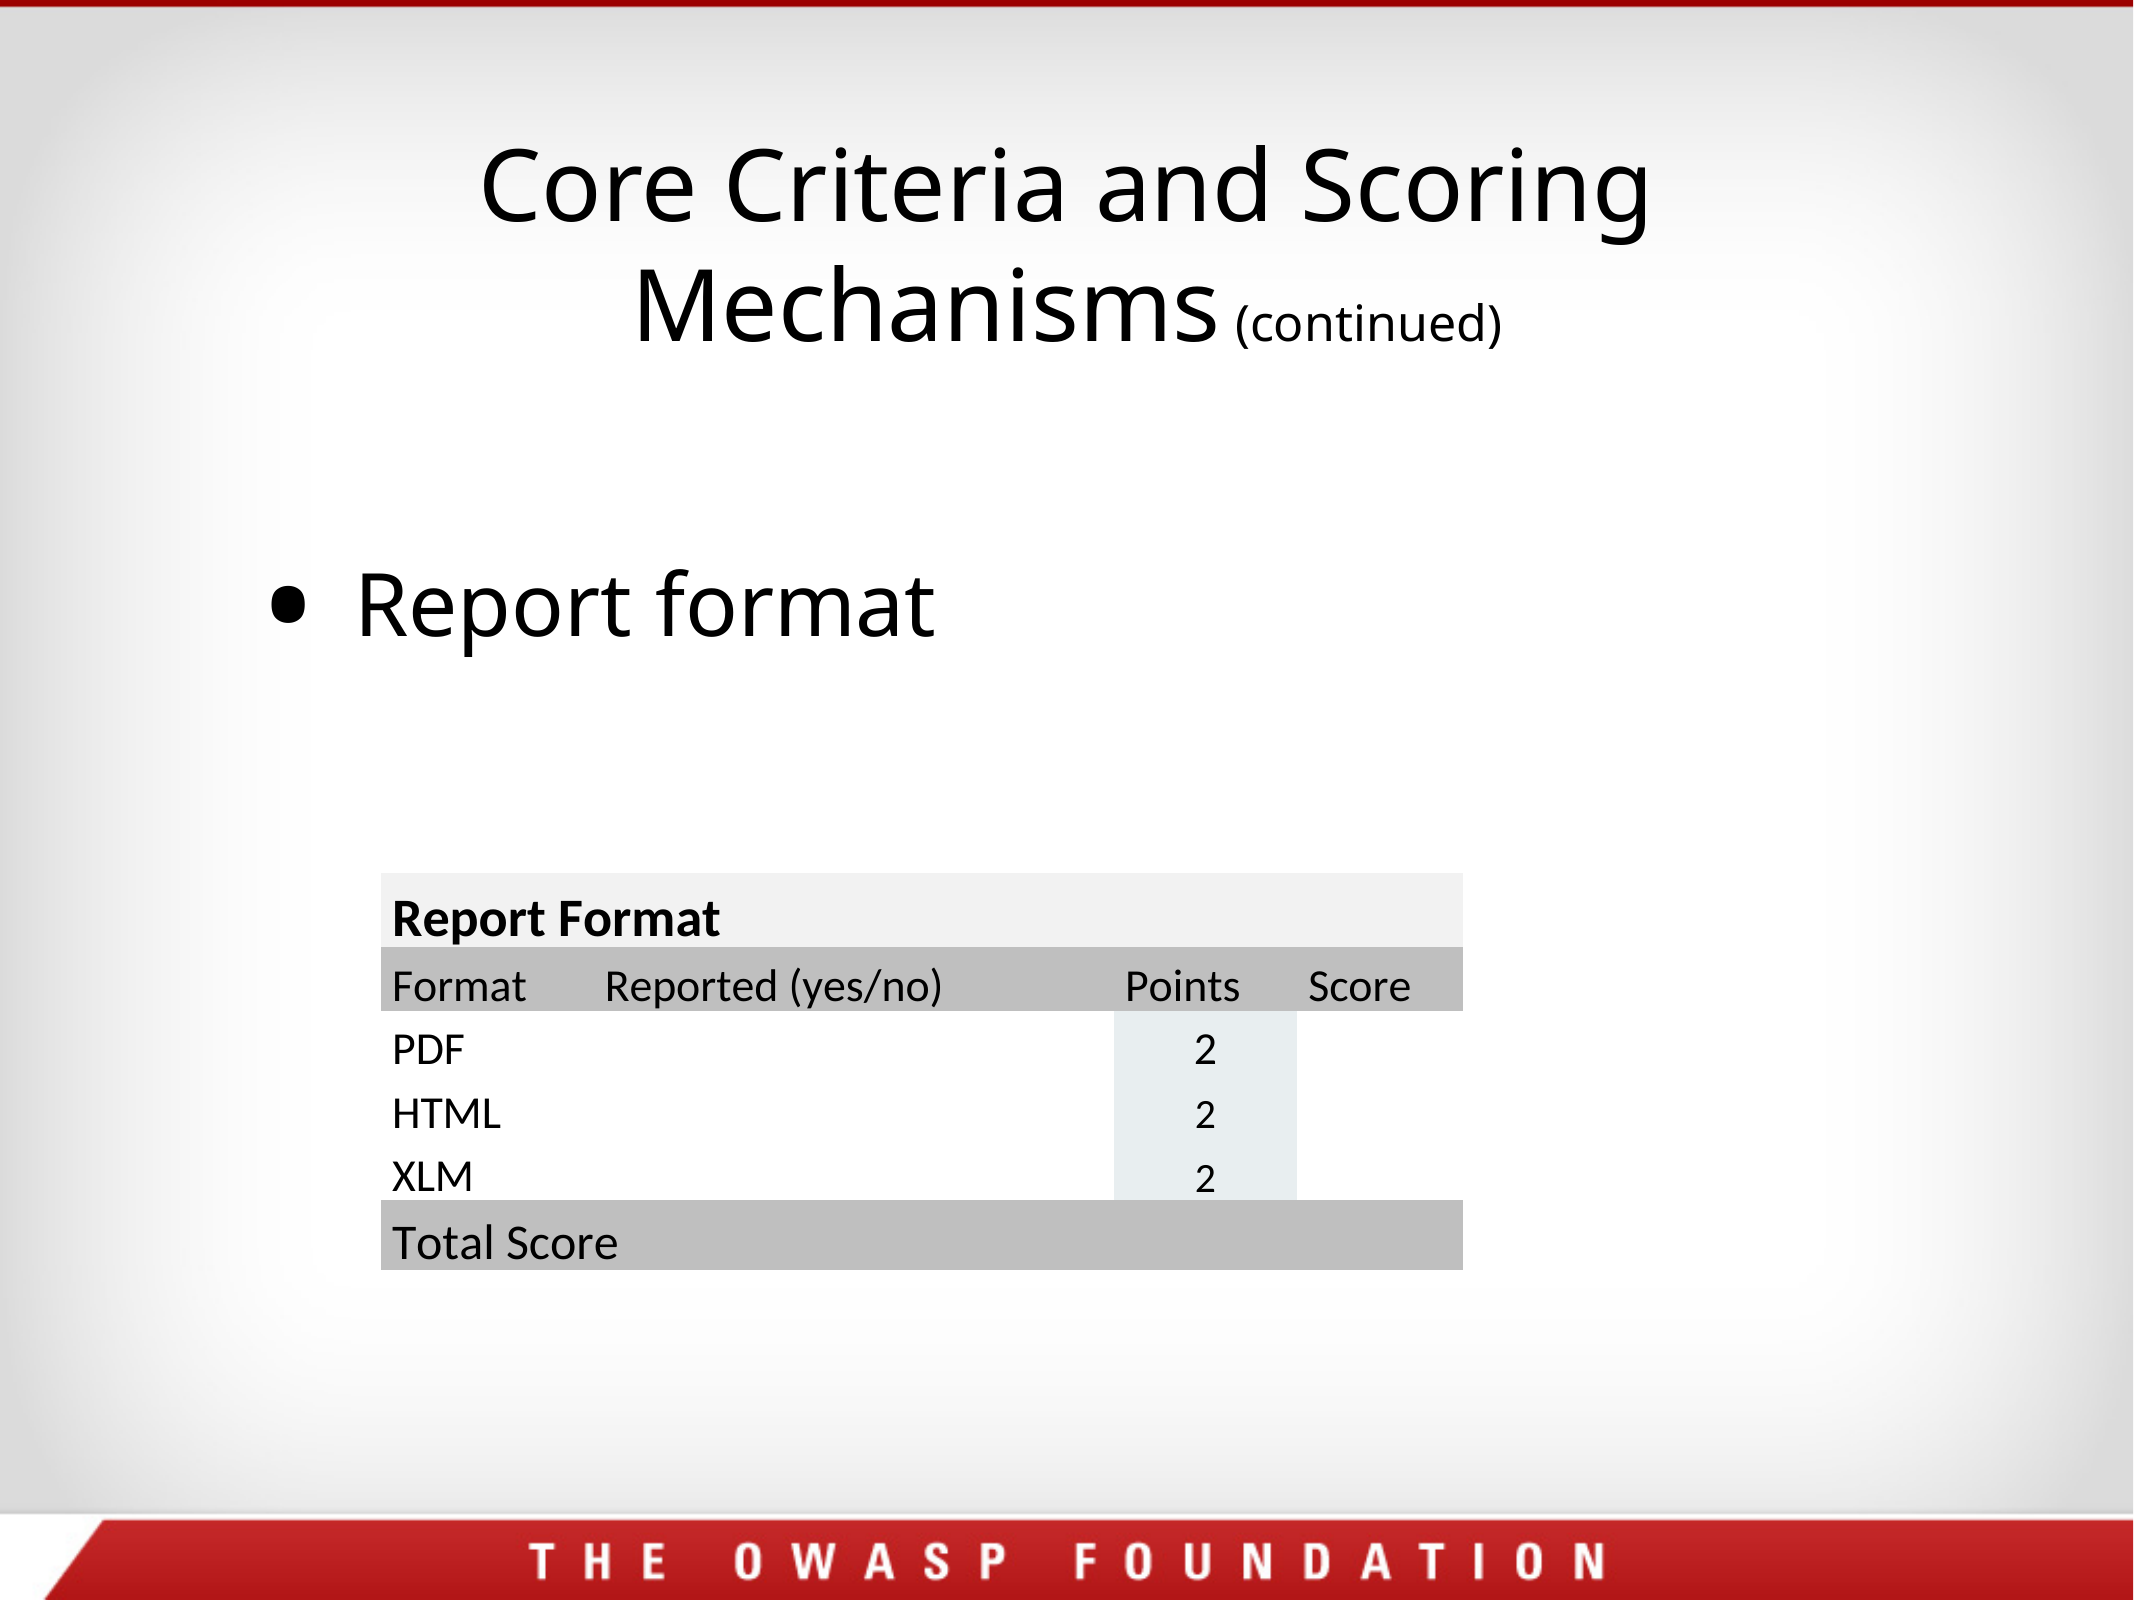

# Core Criteria and Scoring Mechanisms (continued)
Report format
| Report Format | | | |
| --- | --- | --- | --- |
| Format | Reported (yes/no) | Points | Score |
| PDF | | 2 | |
| HTML | | 2 | |
| XLM | | 2 | |
| Total Score | | | |